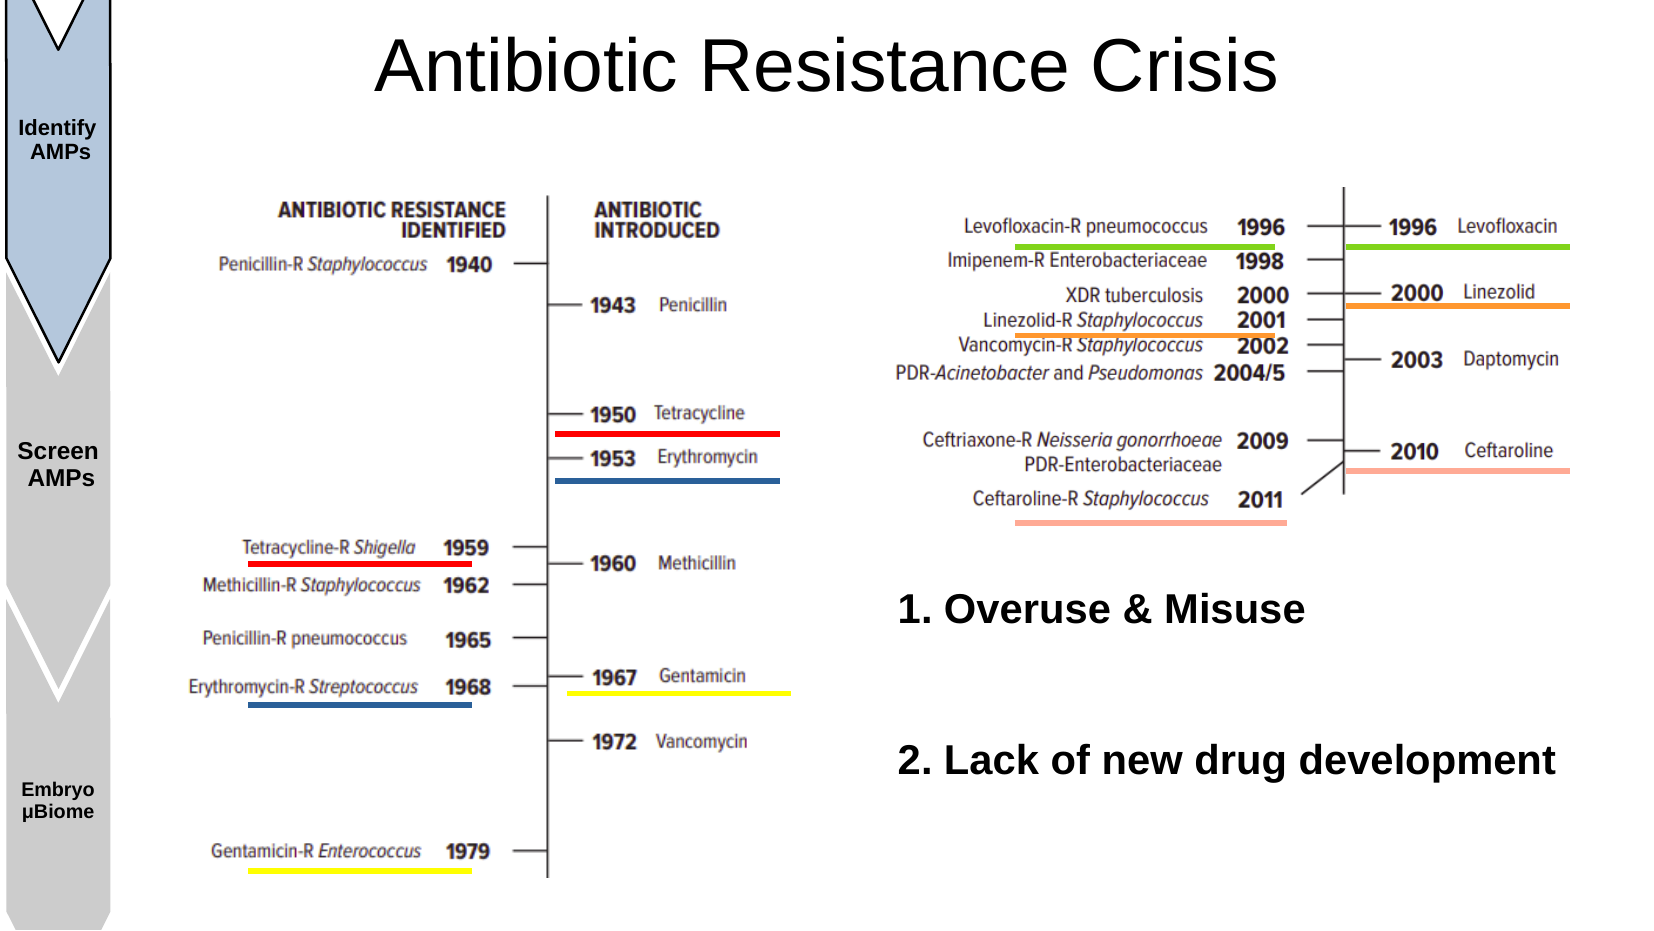

# Antibiotic Resistance Crisis
1. Overuse & Misuse
2. Lack of new drug development